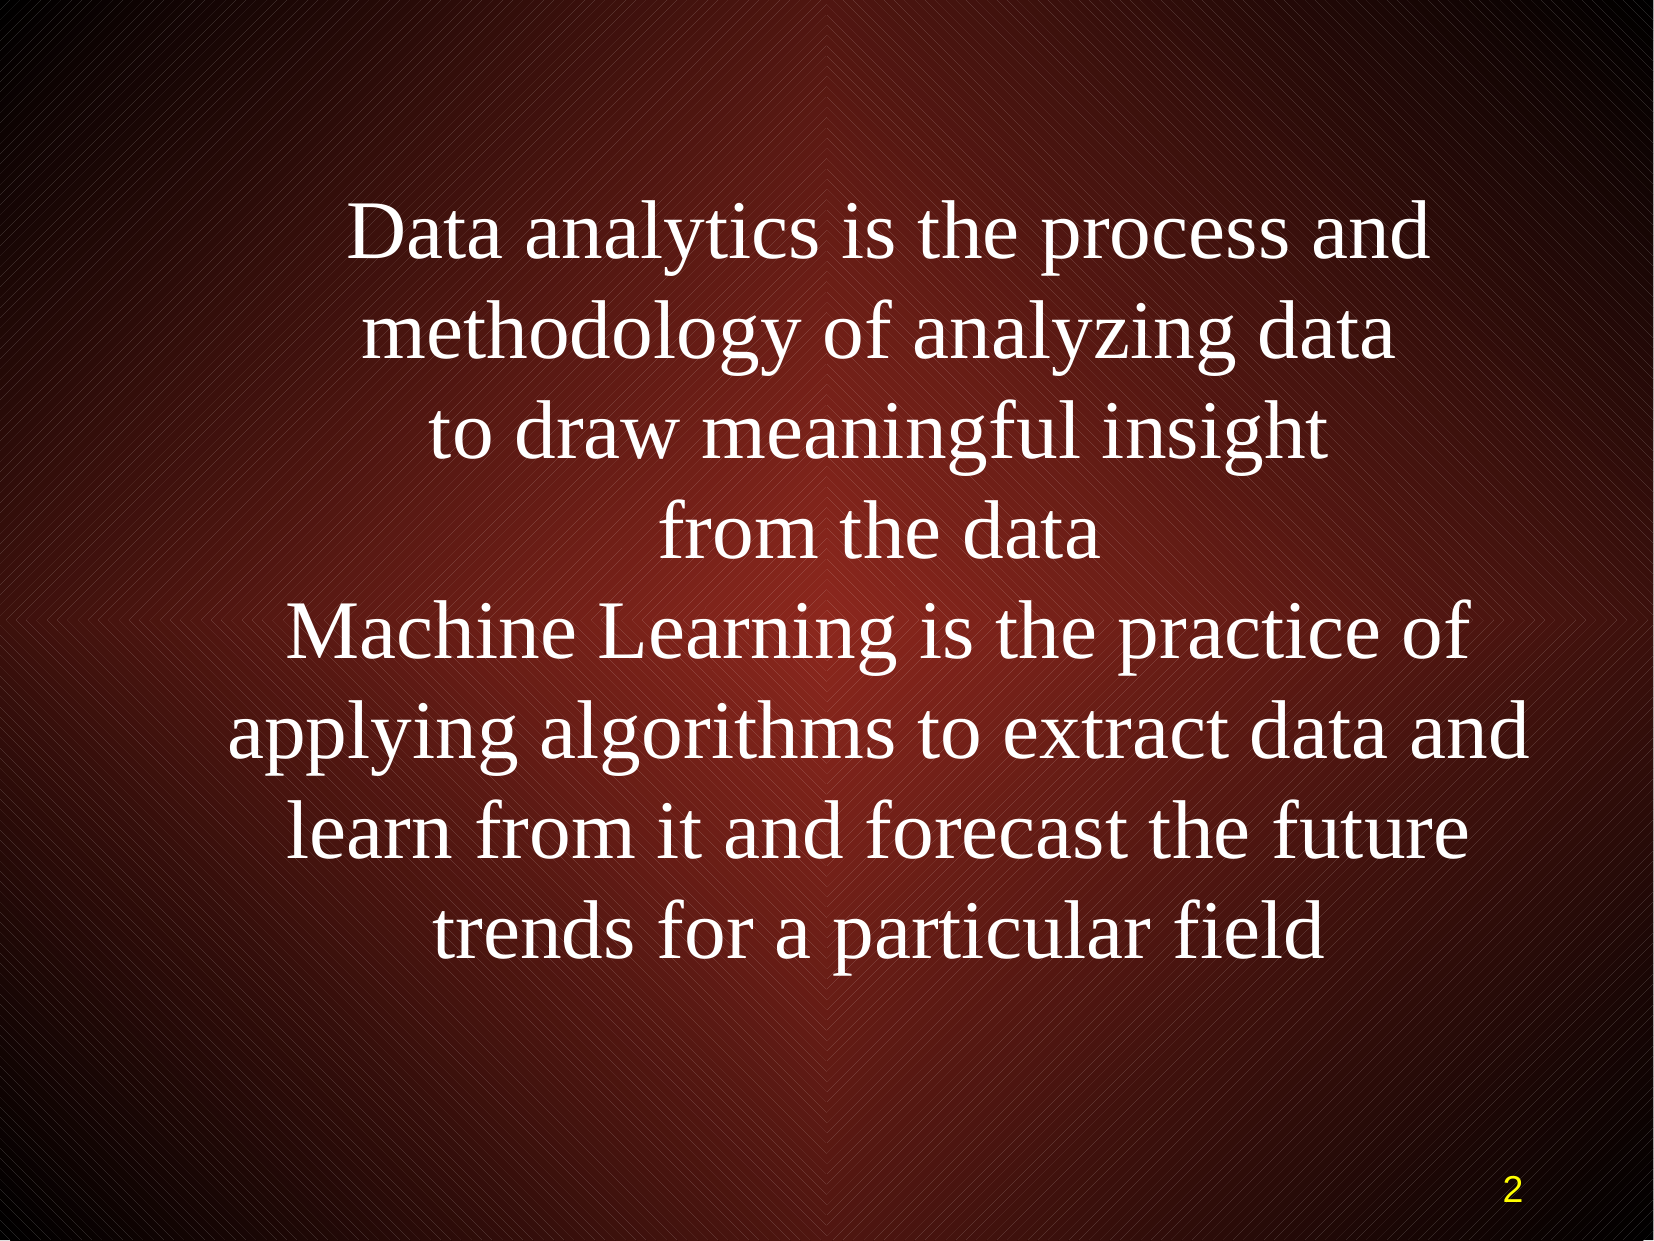

Data analytics is the process and
methodology of analyzing data
to draw meaningful insight
from the data
Machine Learning is the practice of applying algorithms to extract data and learn from it and forecast the future trends for a particular field